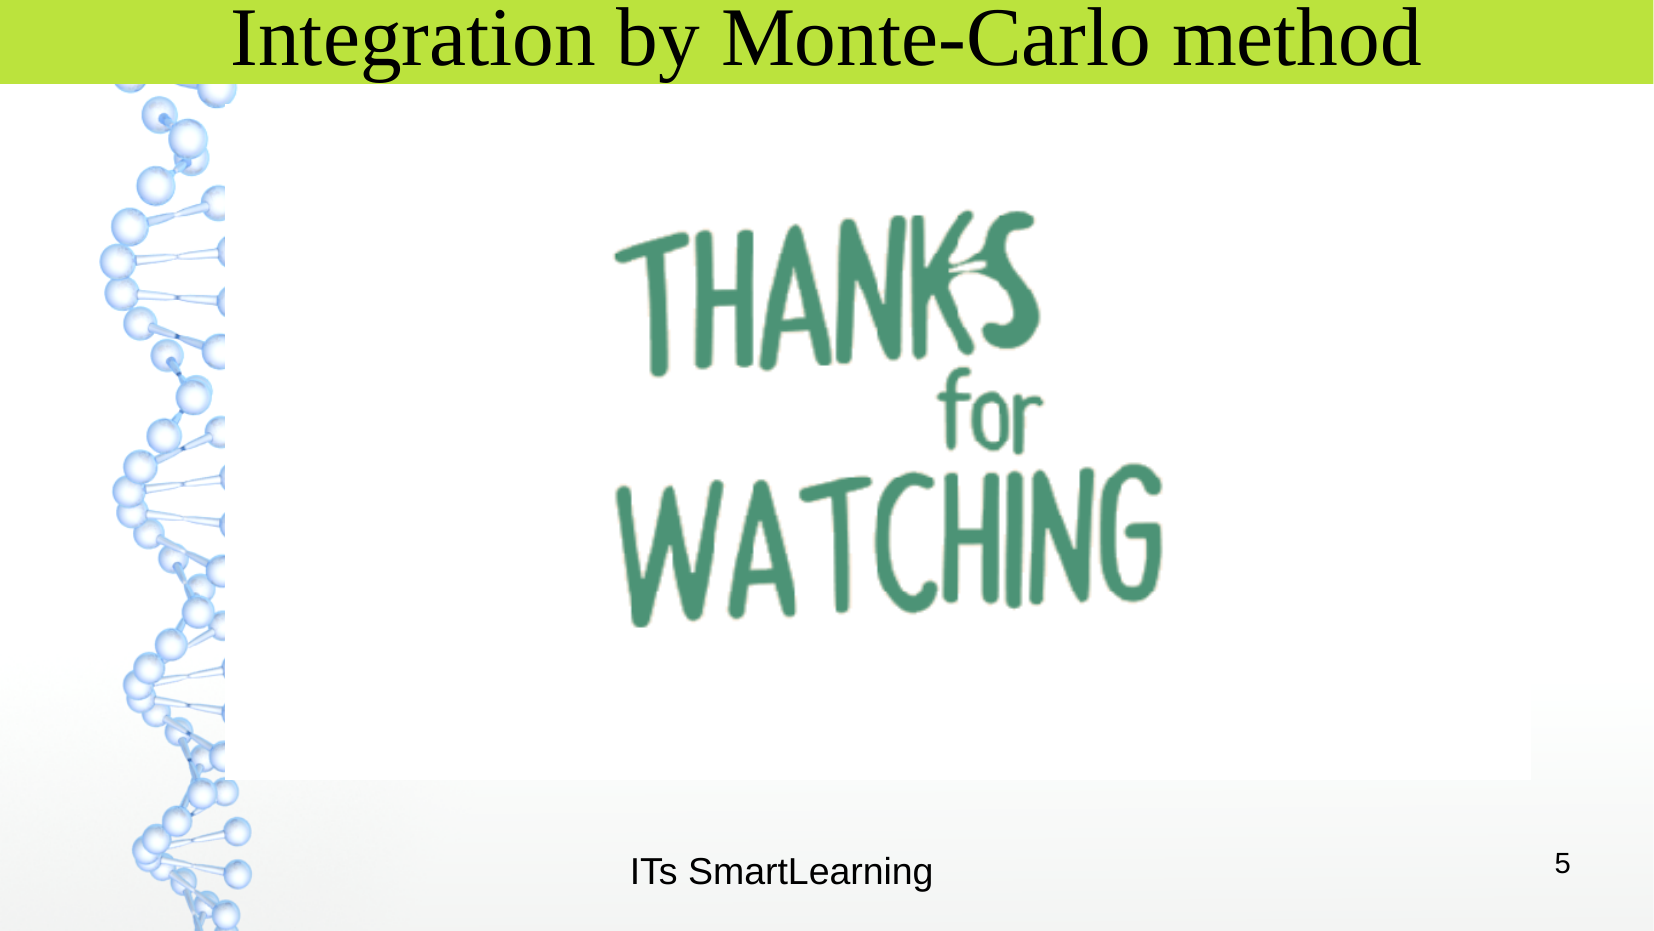

Integration by Monte-Carlo method
ITs SmartLearning
5